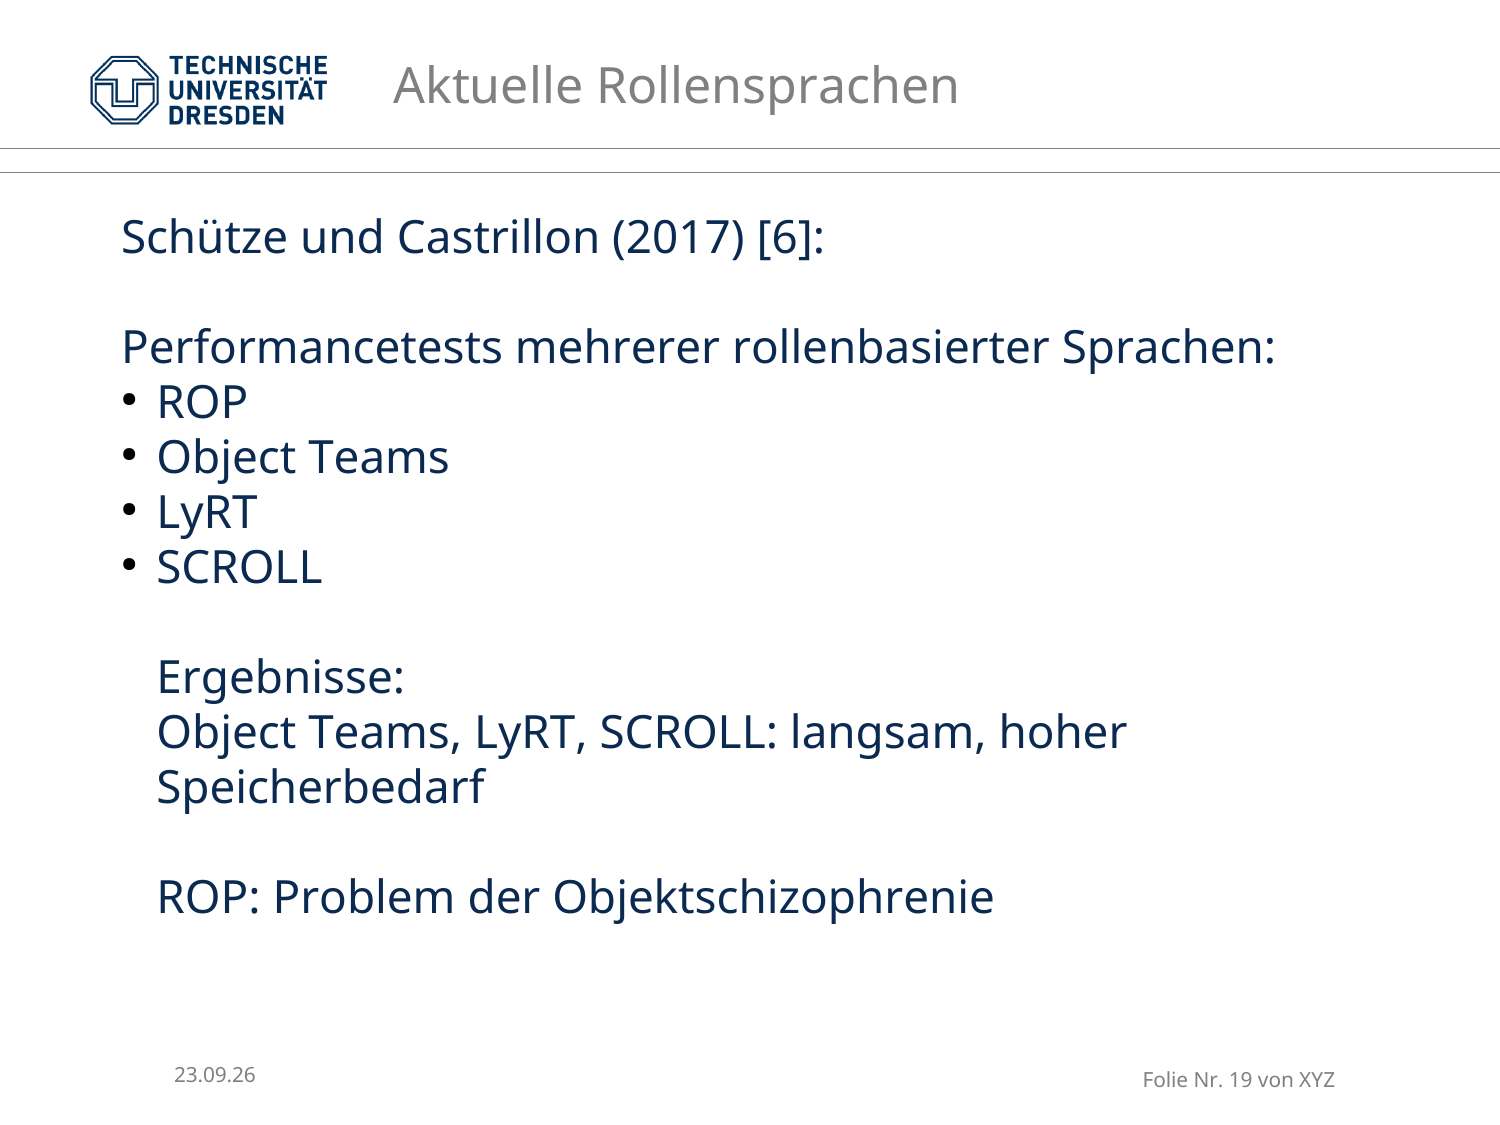

# Aktuelle Rollensprachen
Schütze und Castrillon (2017) [6]:
Performancetests mehrerer rollenbasierter Sprachen:
ROP
Object Teams
LyRT
SCROLL
Ergebnisse:
Object Teams, LyRT, SCROLL: langsam, hoher 	Speicherbedarf
ROP: Problem der Objektschizophrenie